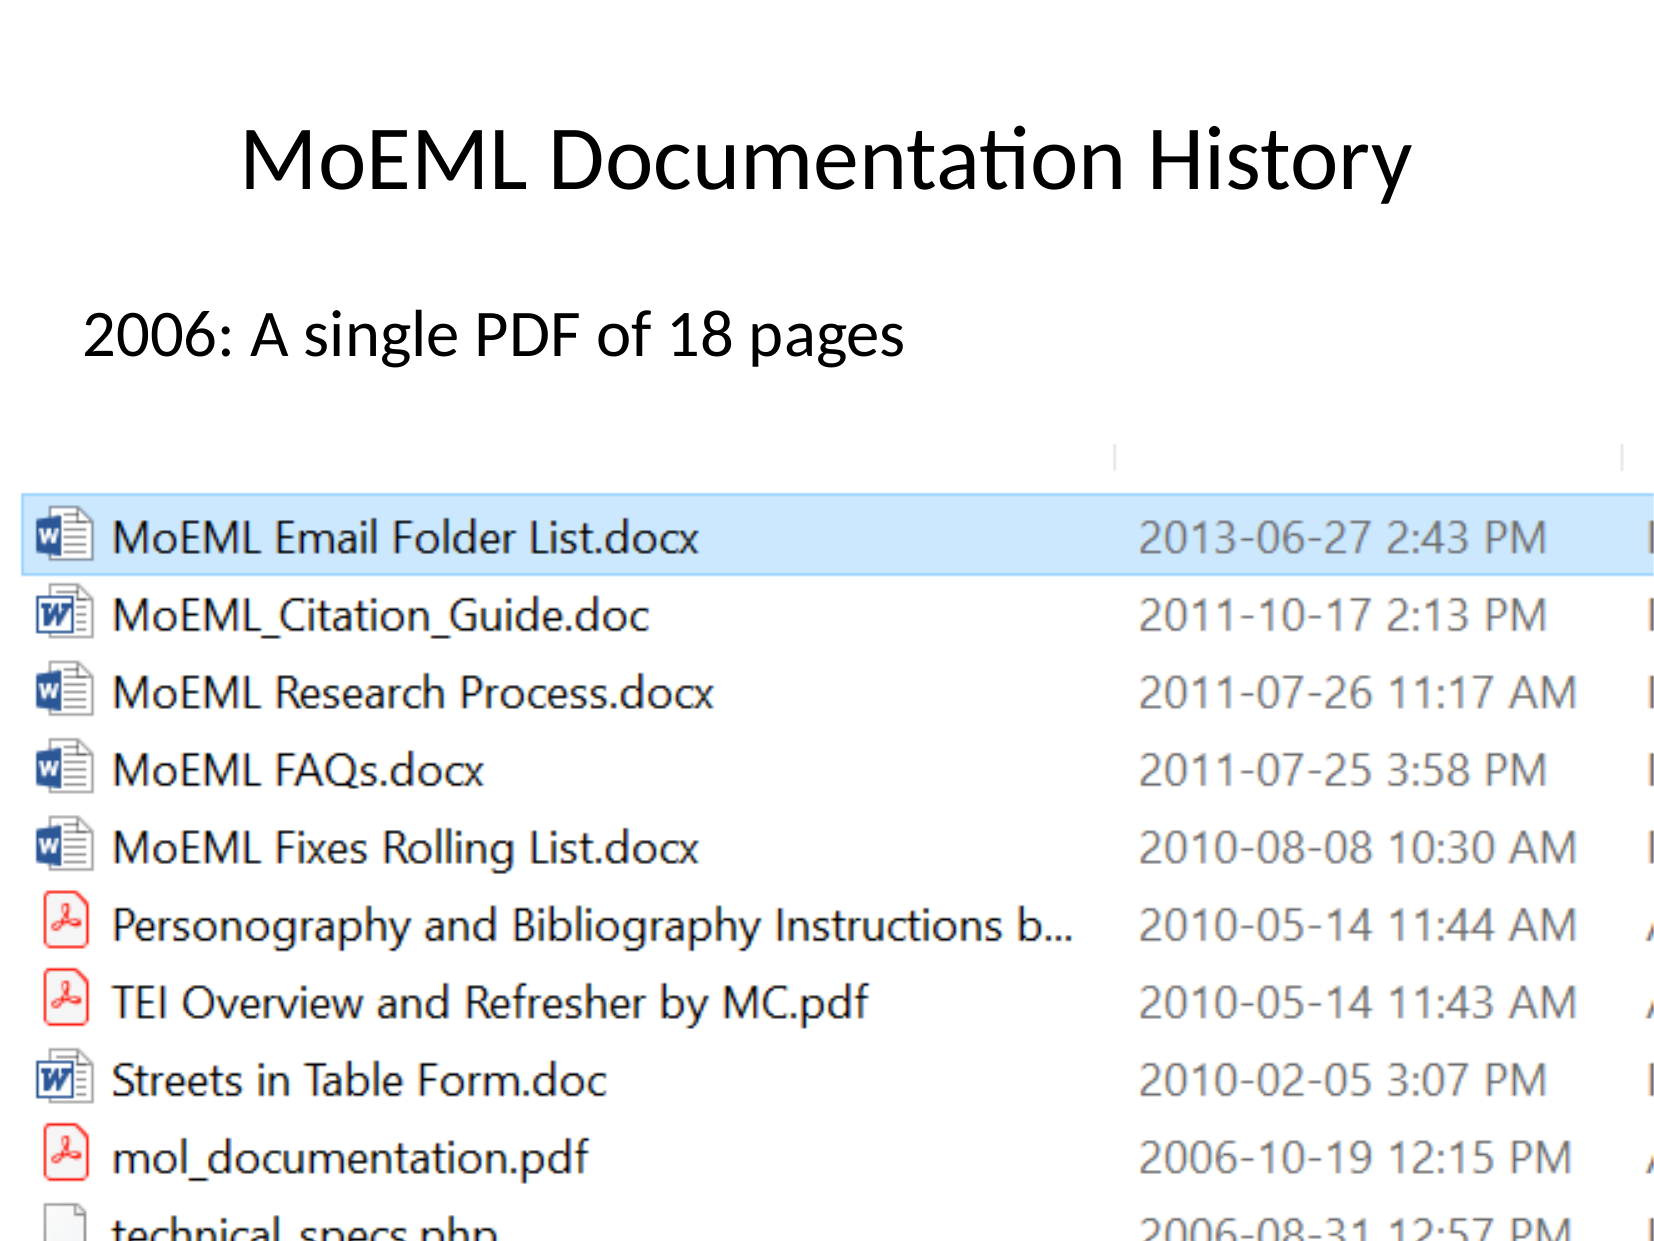

# MoEML Documentation History
2006: A single PDF of 18 pages
JT </e> MH